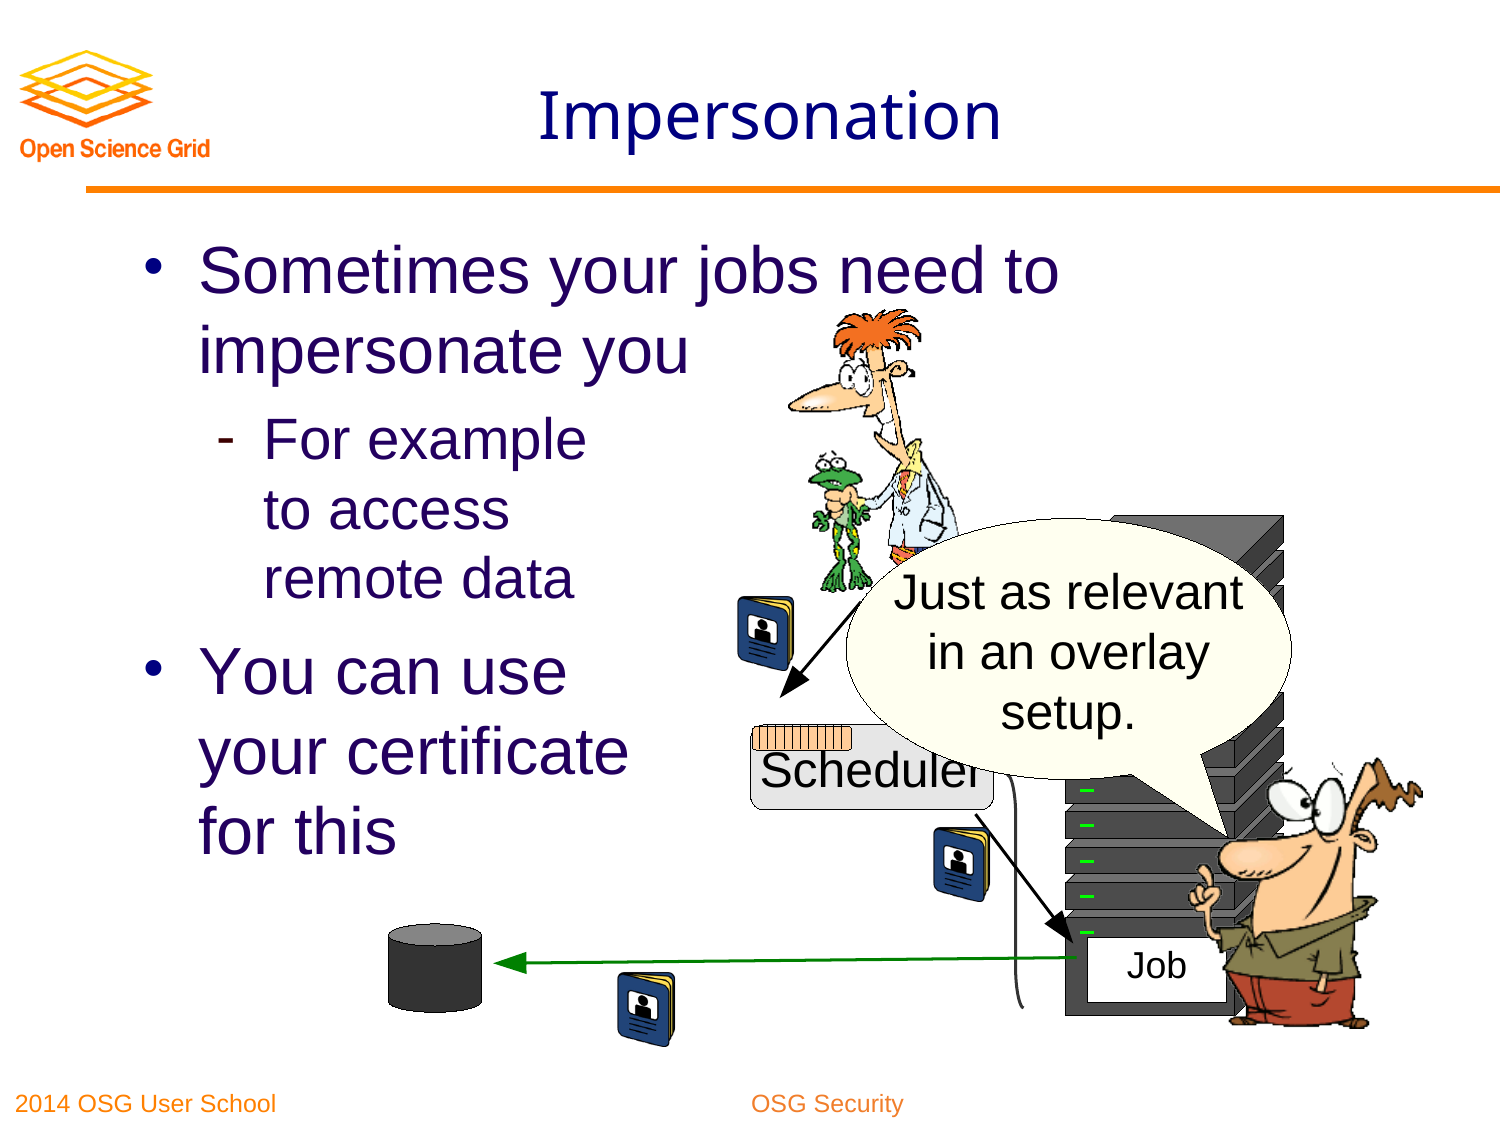

# Impersonation
Sometimes your jobs need to impersonate you
For example
to access
remote data
You can use
your certificate
for this
Just as relevant
in an overlay
setup.
Scheduler
Job